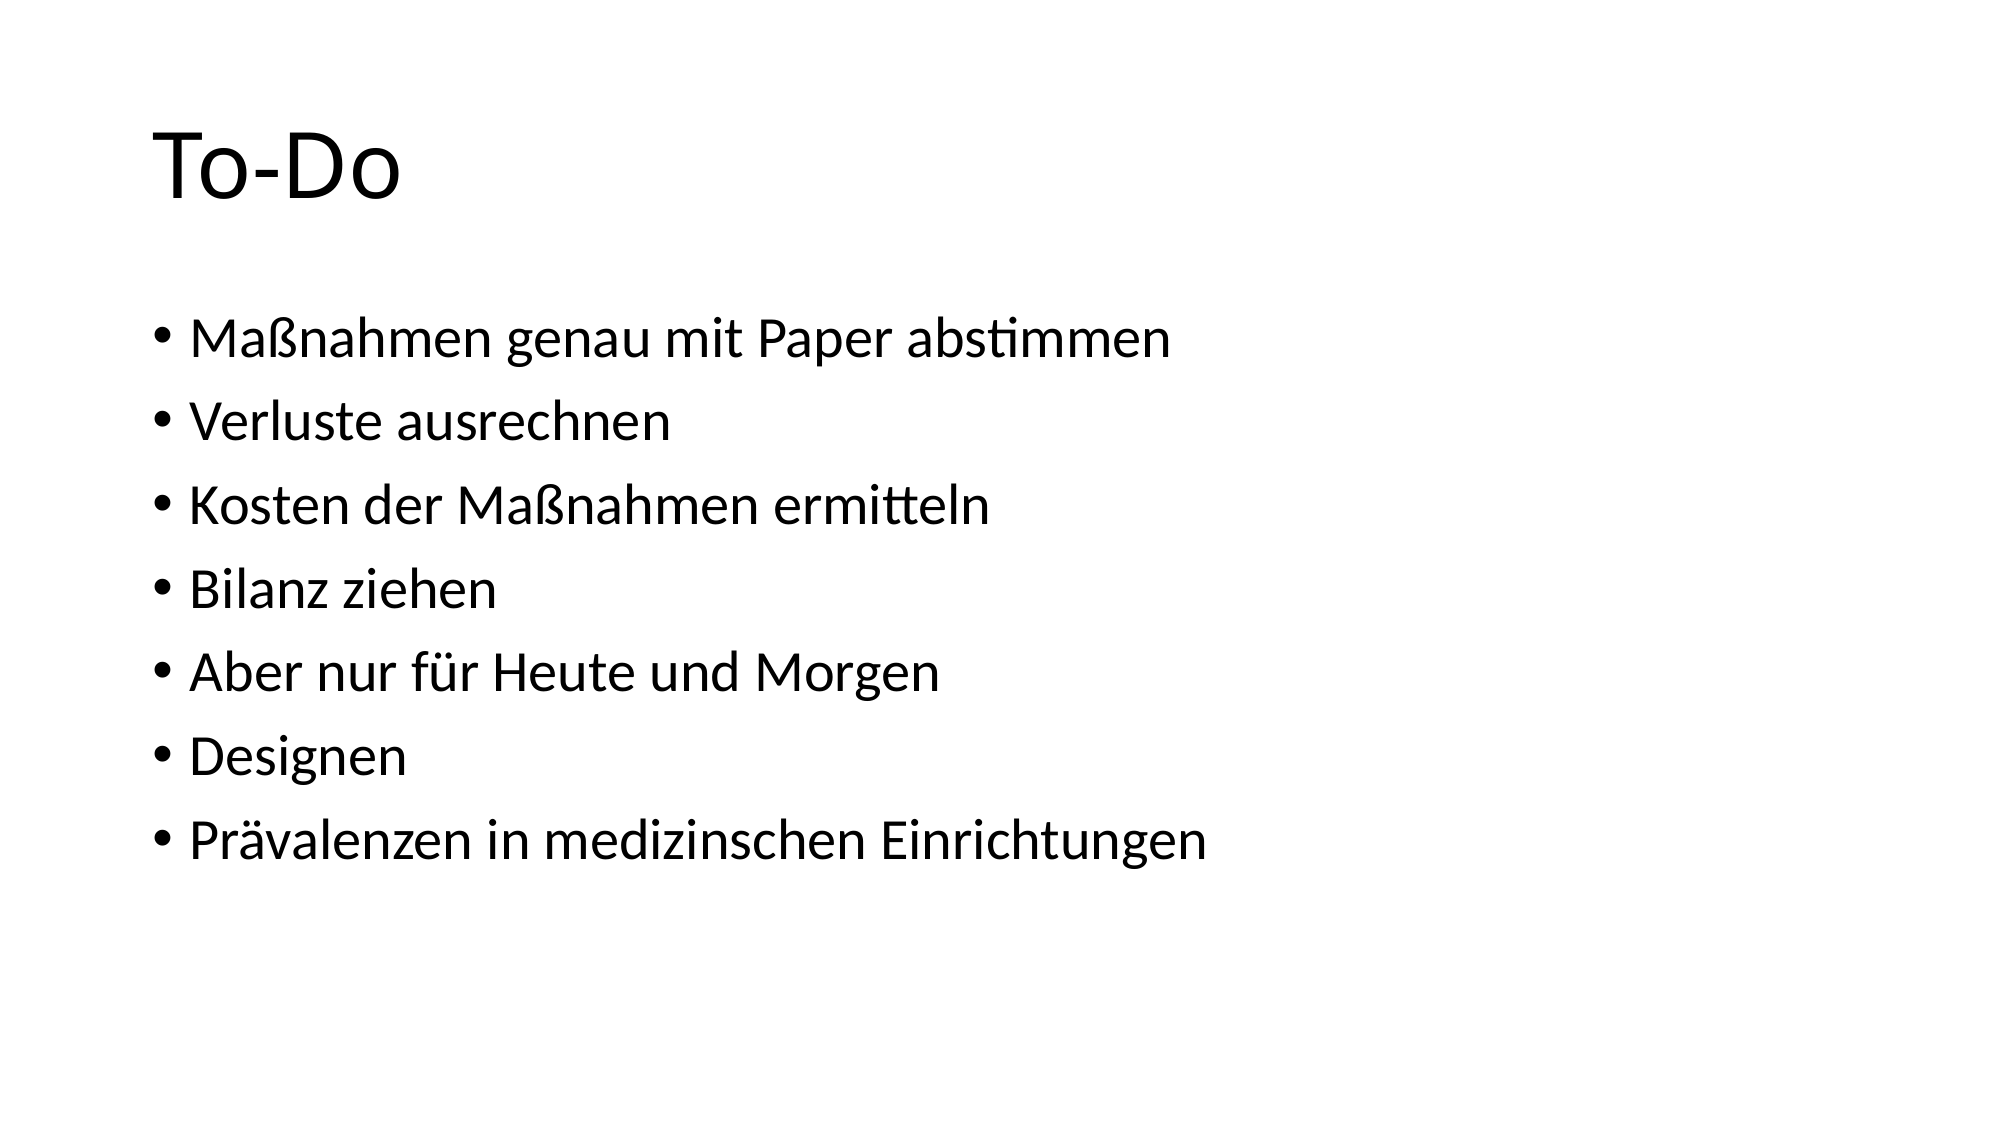

# To-Do
Maßnahmen genau mit Paper abstimmen
Verluste ausrechnen
Kosten der Maßnahmen ermitteln
Bilanz ziehen
Aber nur für Heute und Morgen
Designen
Prävalenzen in medizinschen Einrichtungen